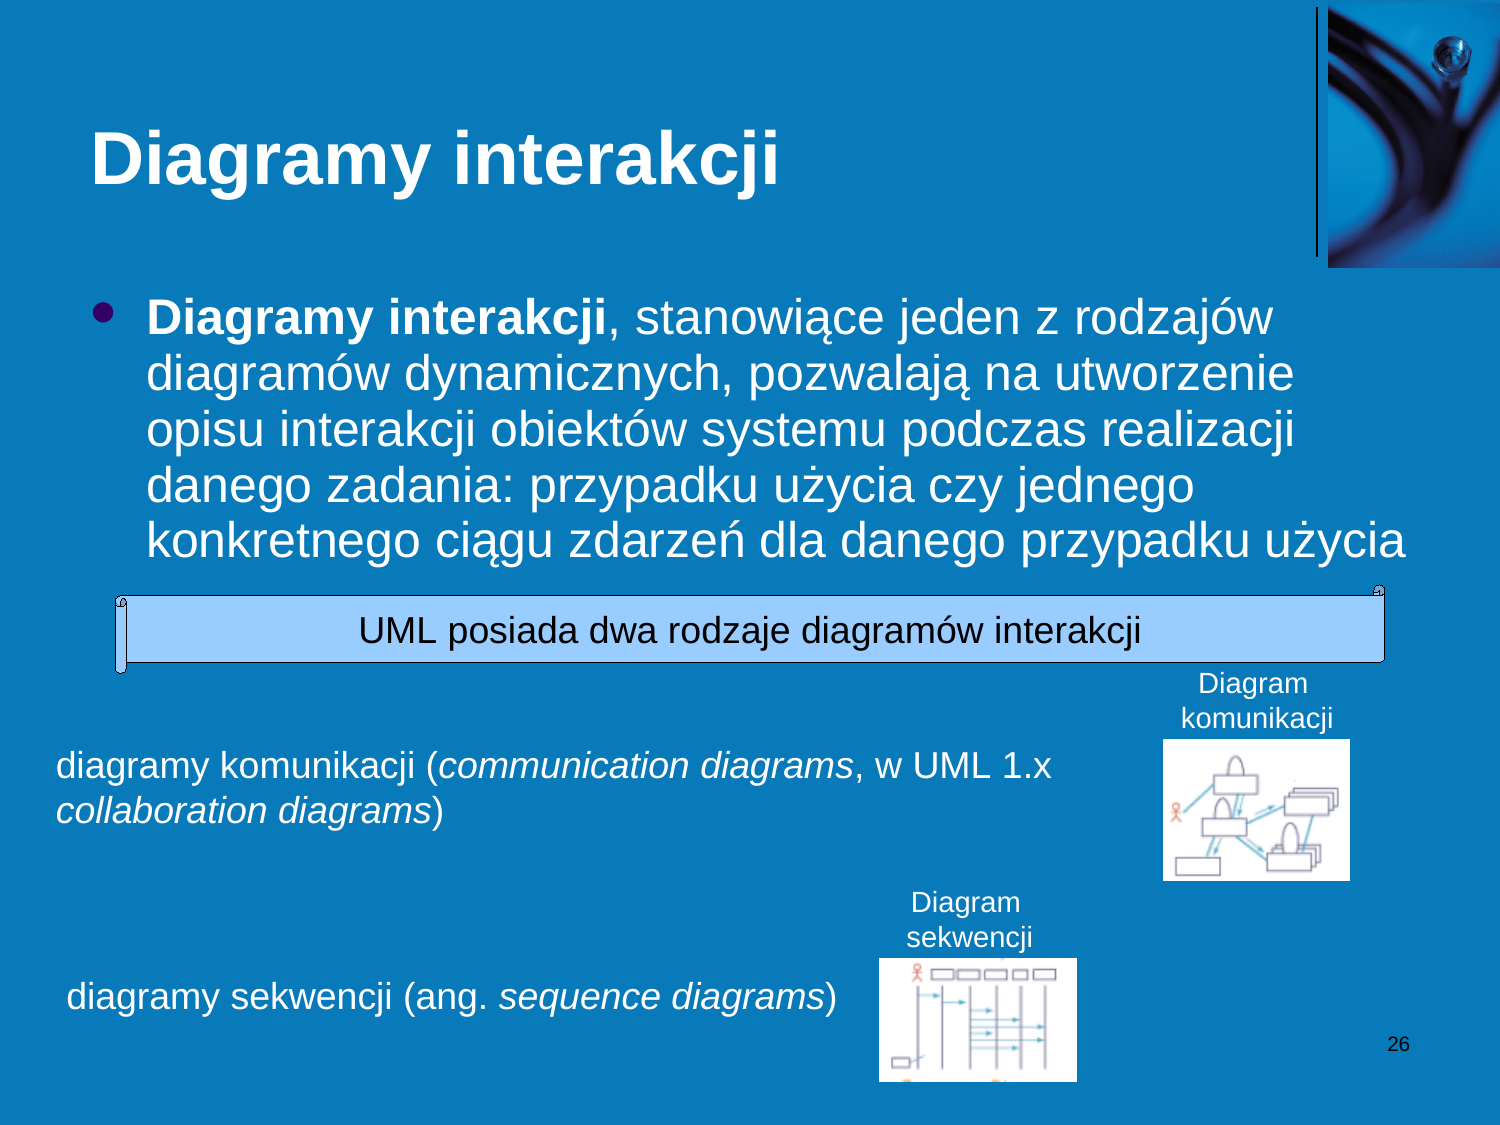

# Diagramy interakcji
Diagramy interakcji, stanowiące jeden z rodzajów diagramów dynamicznych, pozwalają na utworzenie opisu interakcji obiektów systemu podczas realizacji danego zadania: przypadku użycia czy jednego konkretnego ciągu zdarzeń dla danego przypadku użycia
UML posiada dwa rodzaje diagramów interakcji
Diagram
komunikacji
diagramy komunikacji (communication diagrams, w UML 1.x collaboration diagrams)
Diagram
sekwencji
 diagramy sekwencji (ang. sequence diagrams)
26